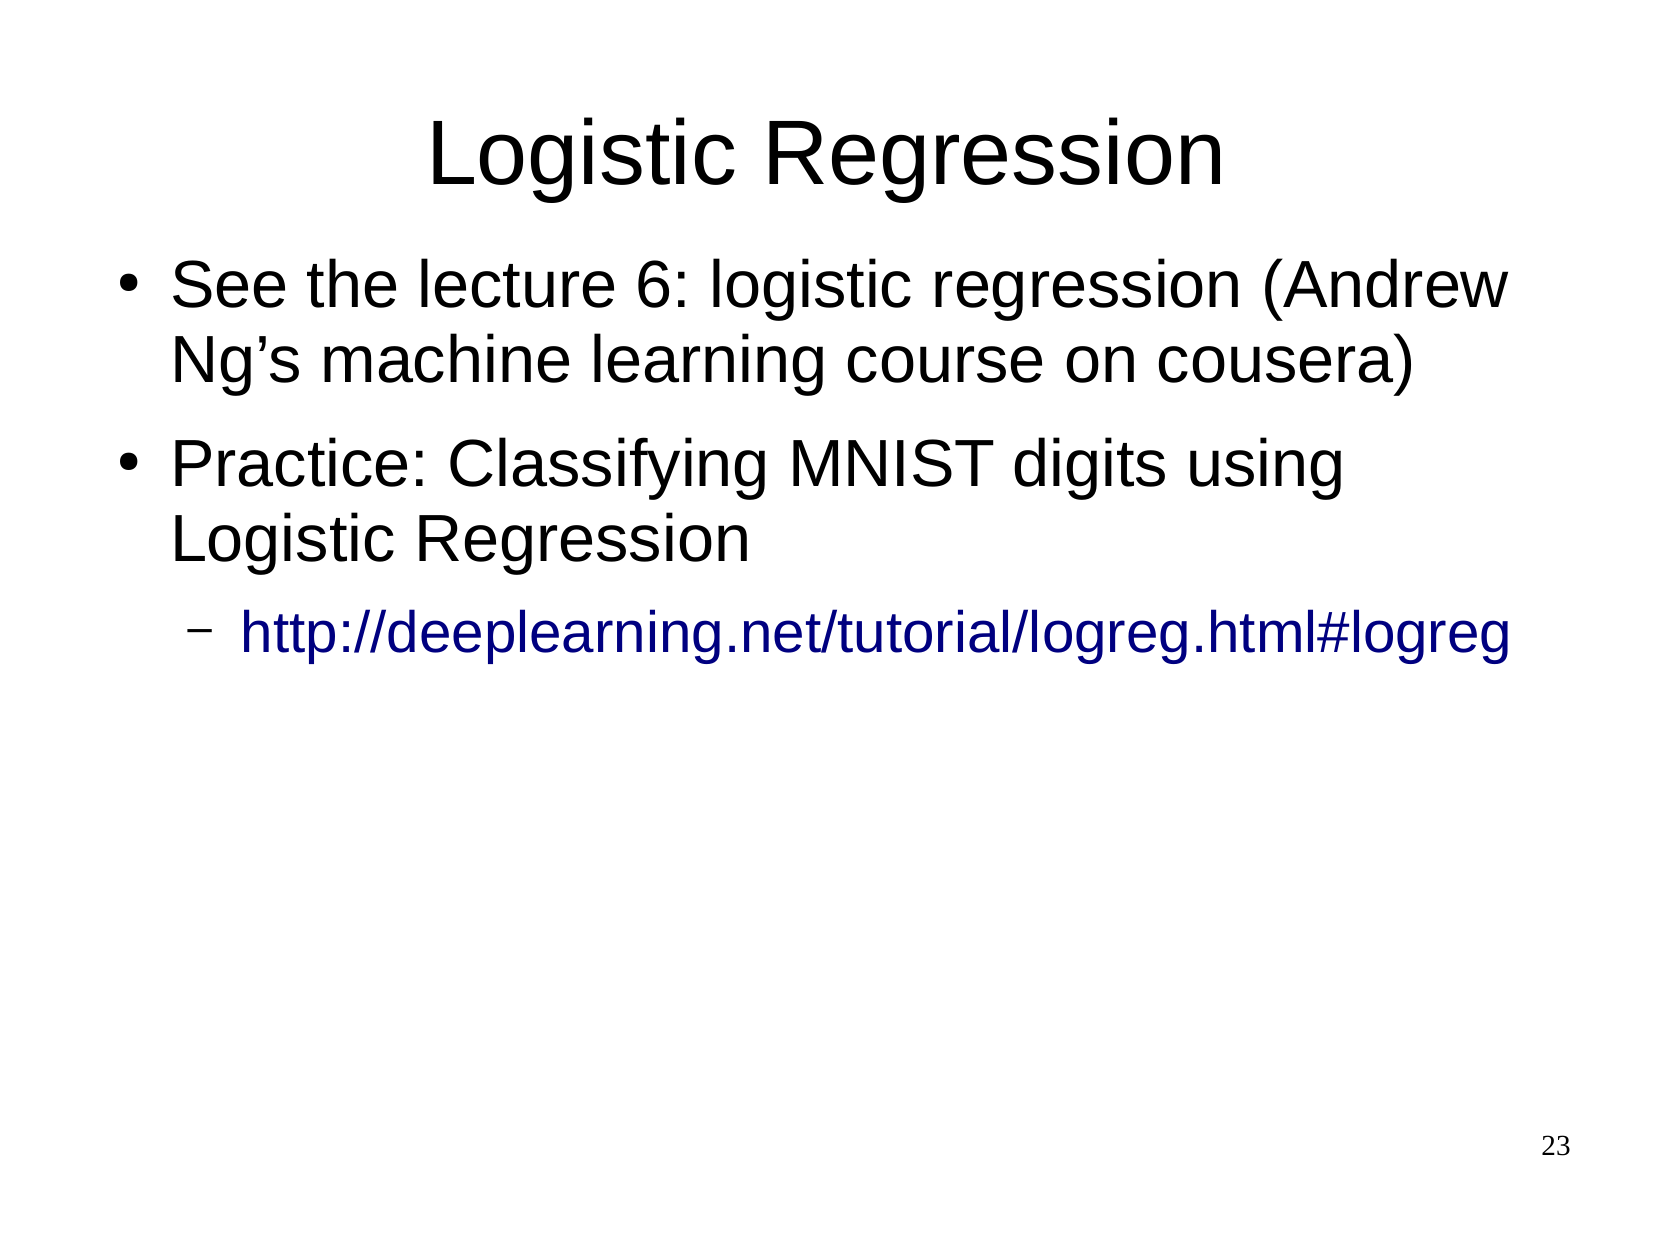

# Logistic Regression
See the lecture 6: logistic regression (Andrew Ng’s machine learning course on cousera)
Practice: Classifying MNIST digits using Logistic Regression
http://deeplearning.net/tutorial/logreg.html#logreg
23